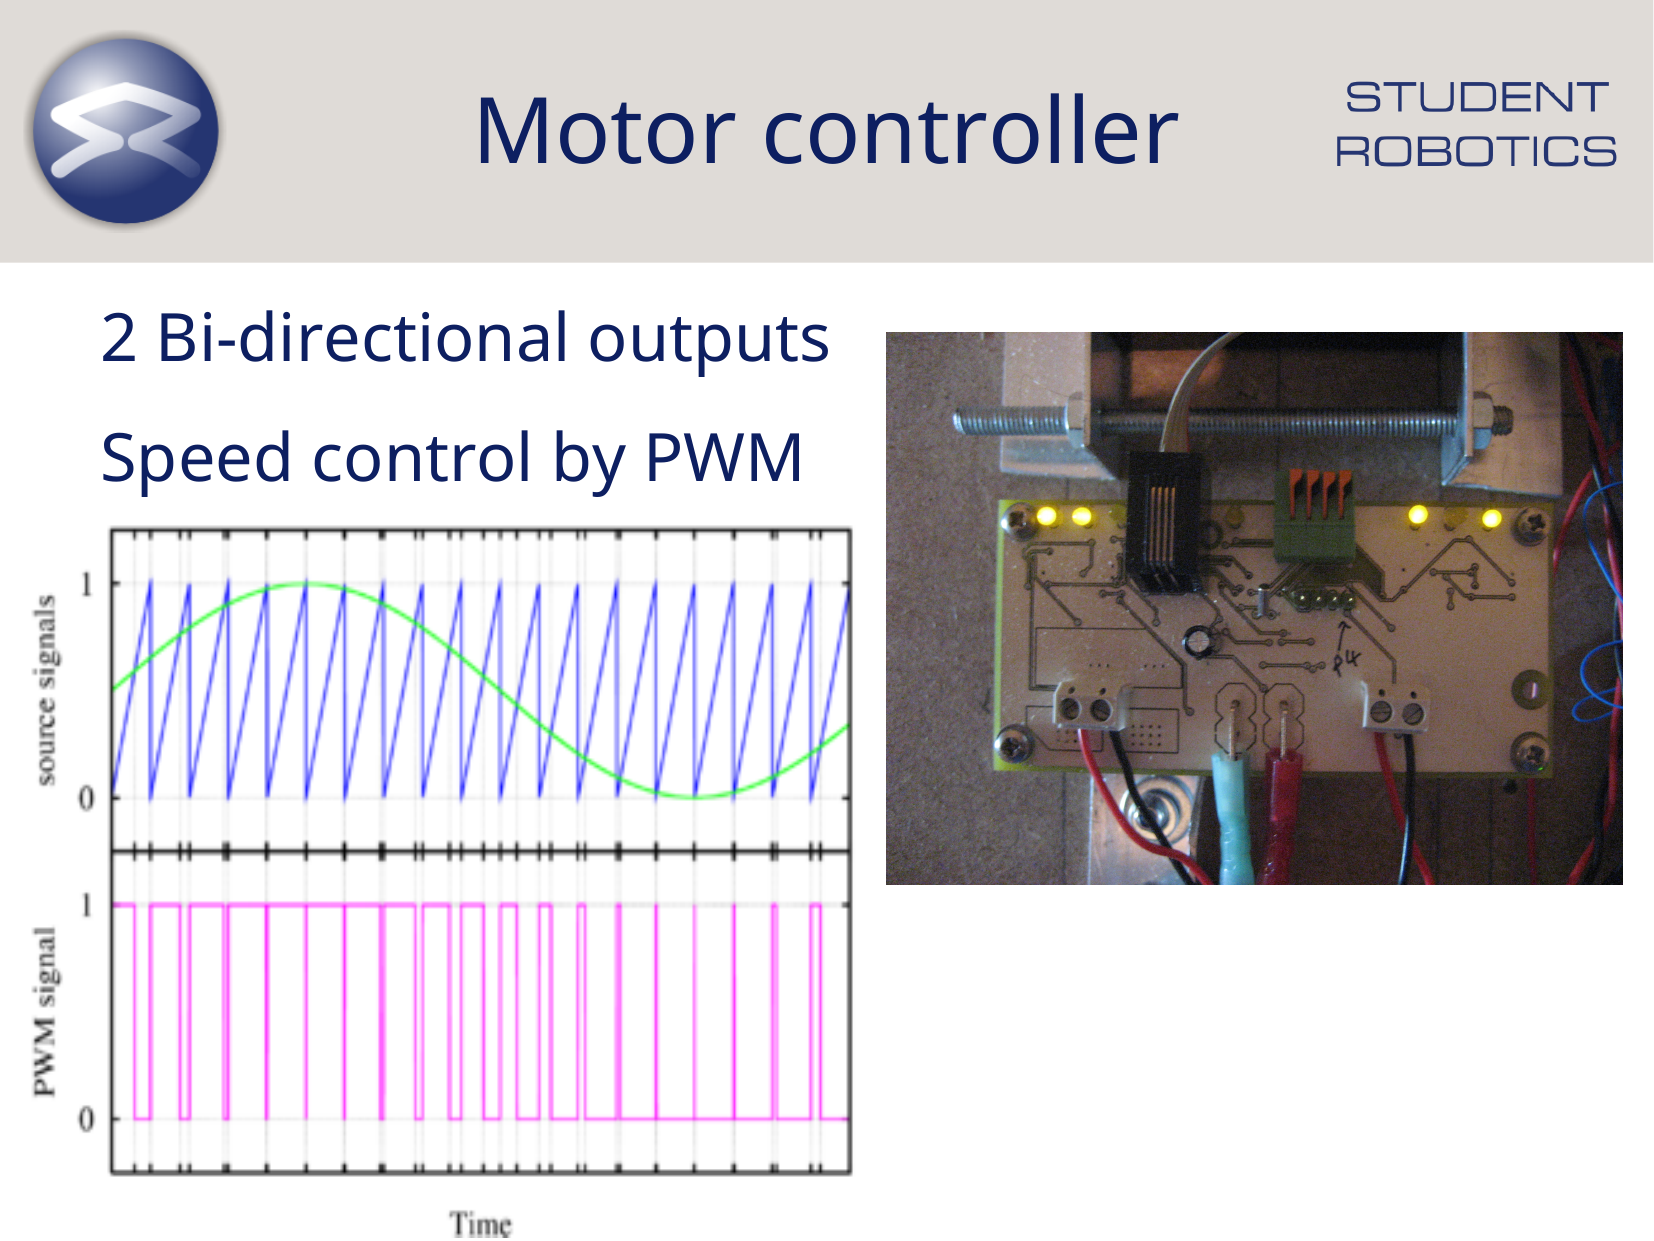

# Motor controller
2 Bi-directional outputs
Speed control by PWM